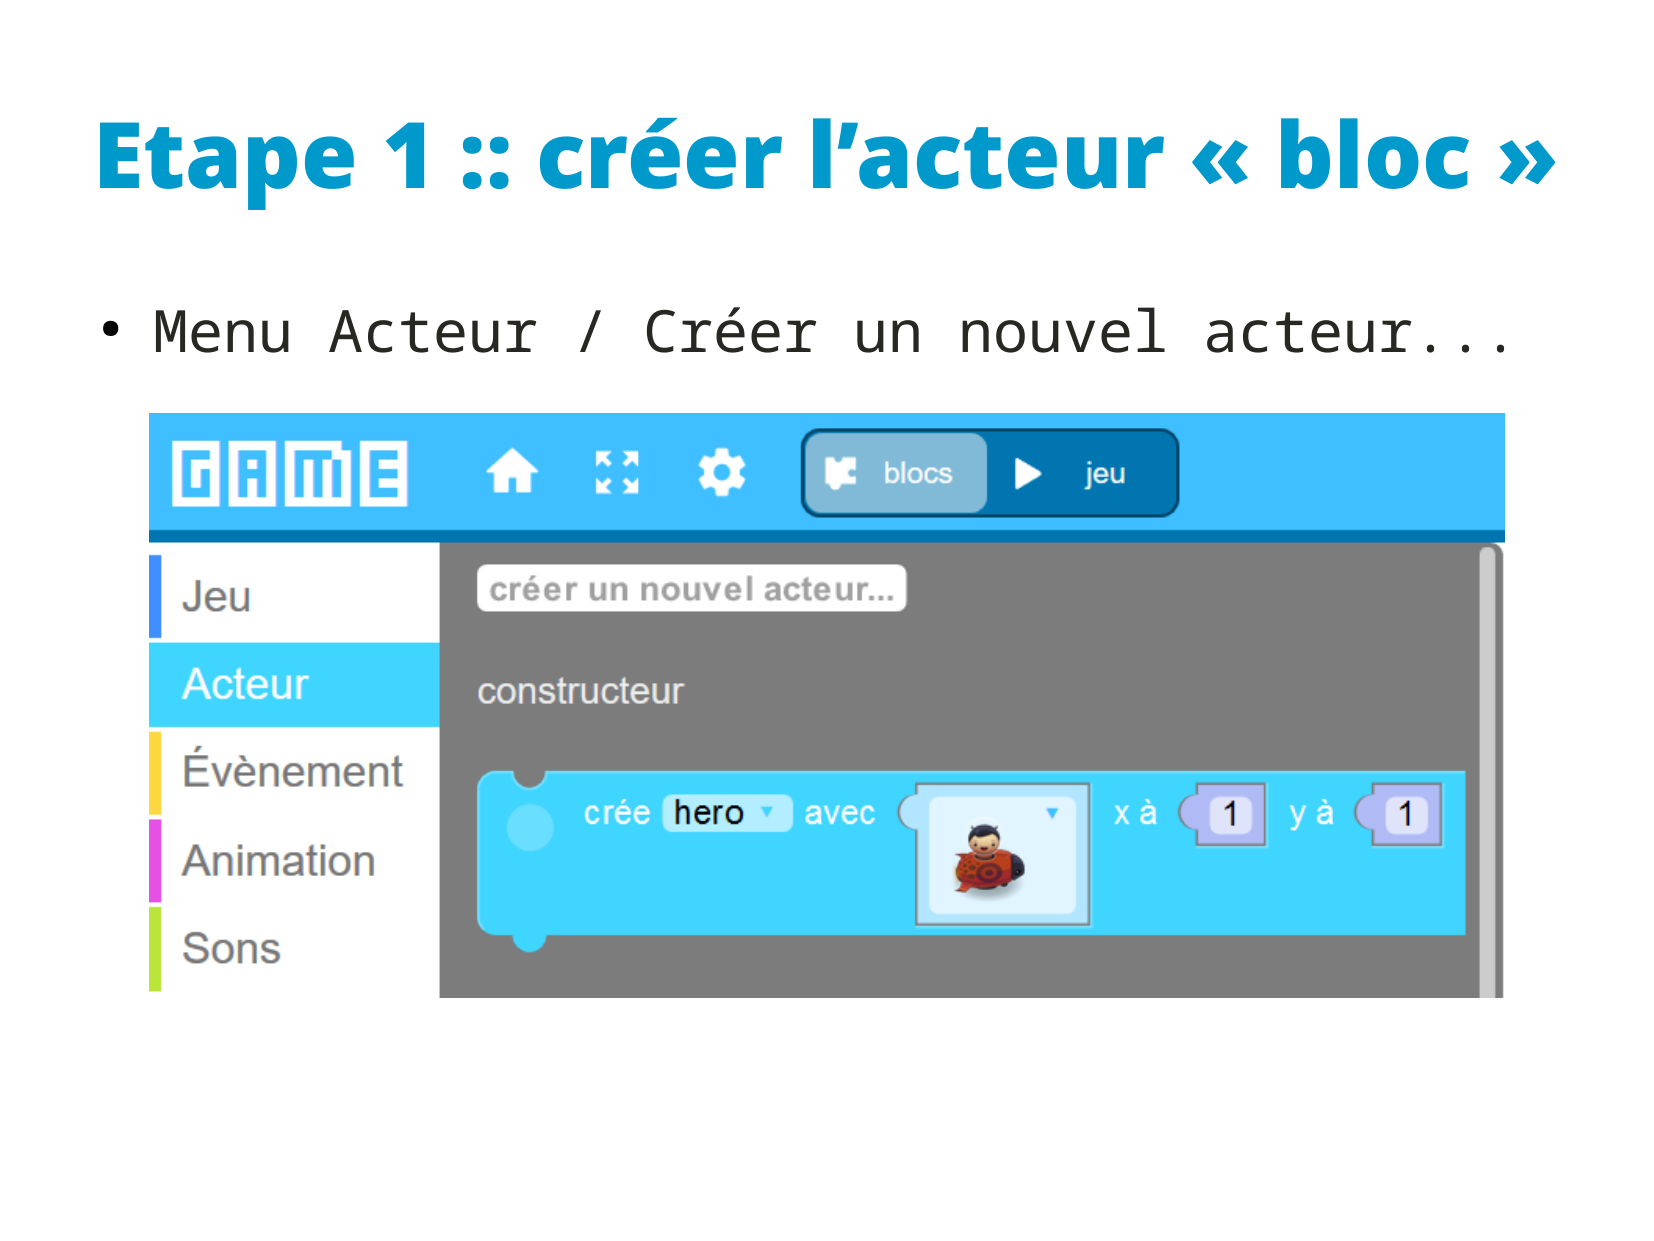

# Etape 1 :: créer l’acteur « bloc »
Menu Acteur / Créer un nouvel acteur...